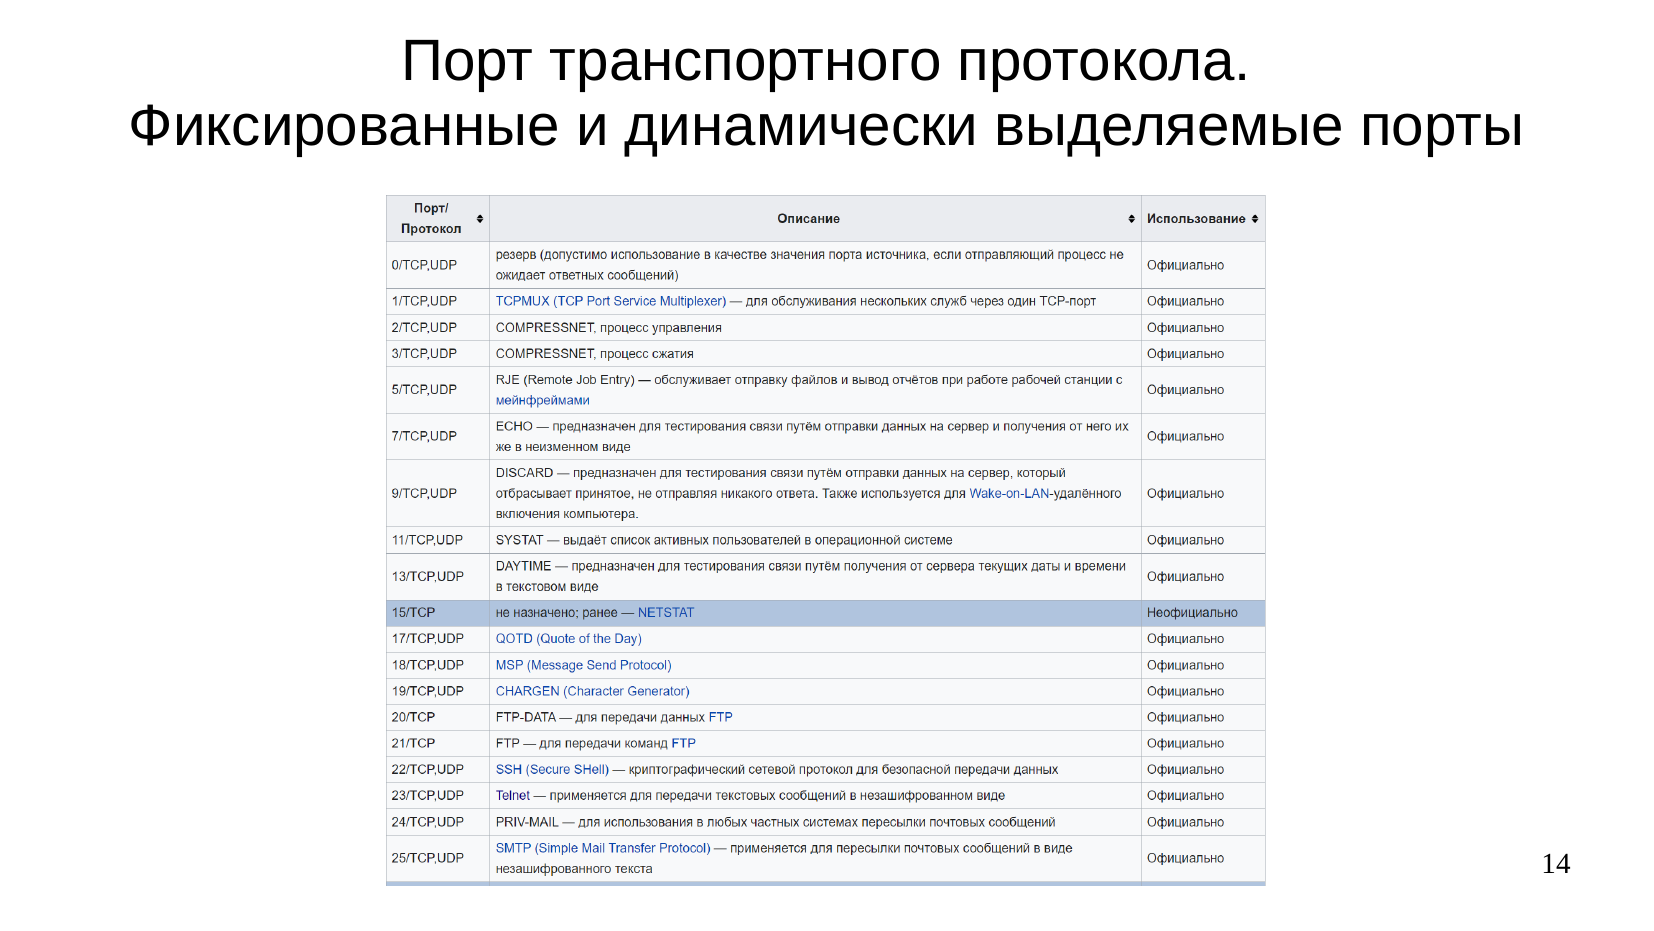

# Порт транспортного протокола. Фиксированные и динамически выделяемые порты
14